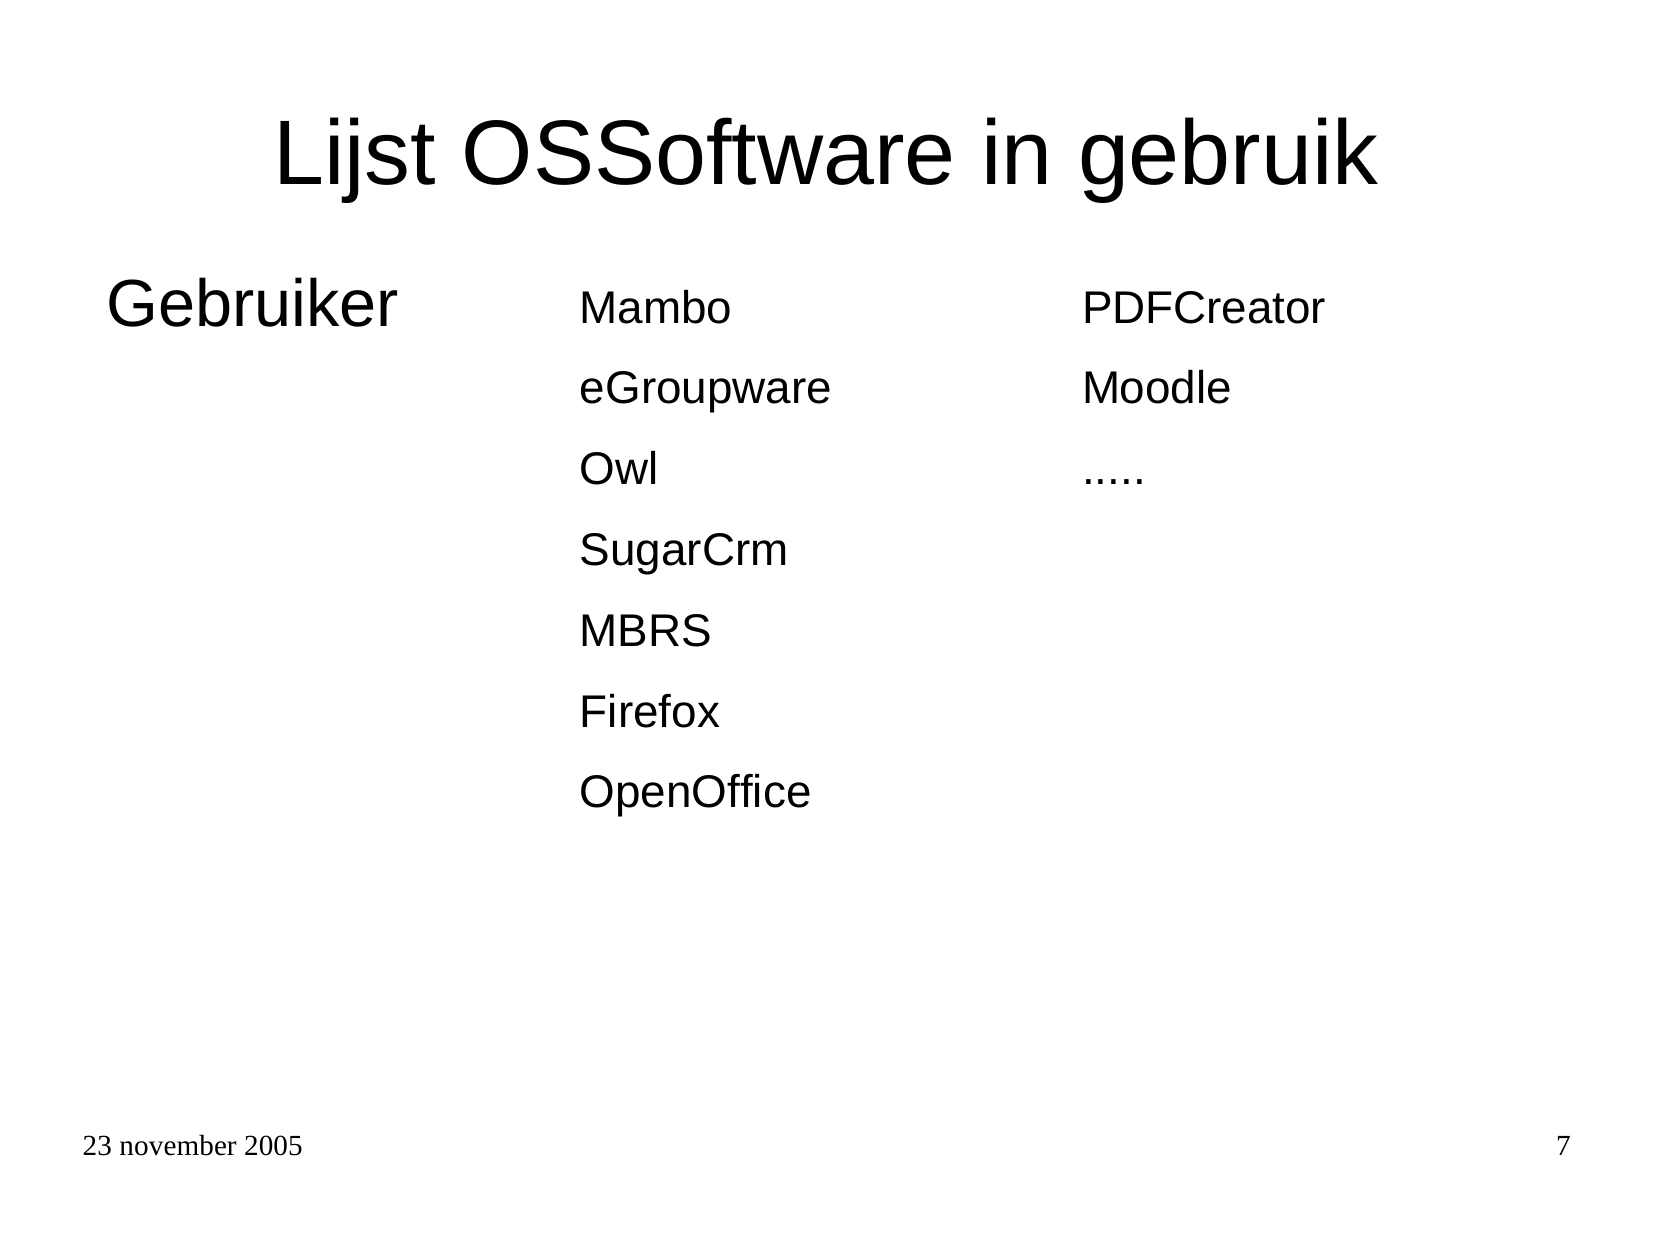

# Lijst OSSoftware in gebruik
Gebruiker
Mambo
eGroupware
Owl
SugarCrm
MBRS
Firefox
OpenOffice
PDFCreator
Moodle
.....
23 november 2005
7